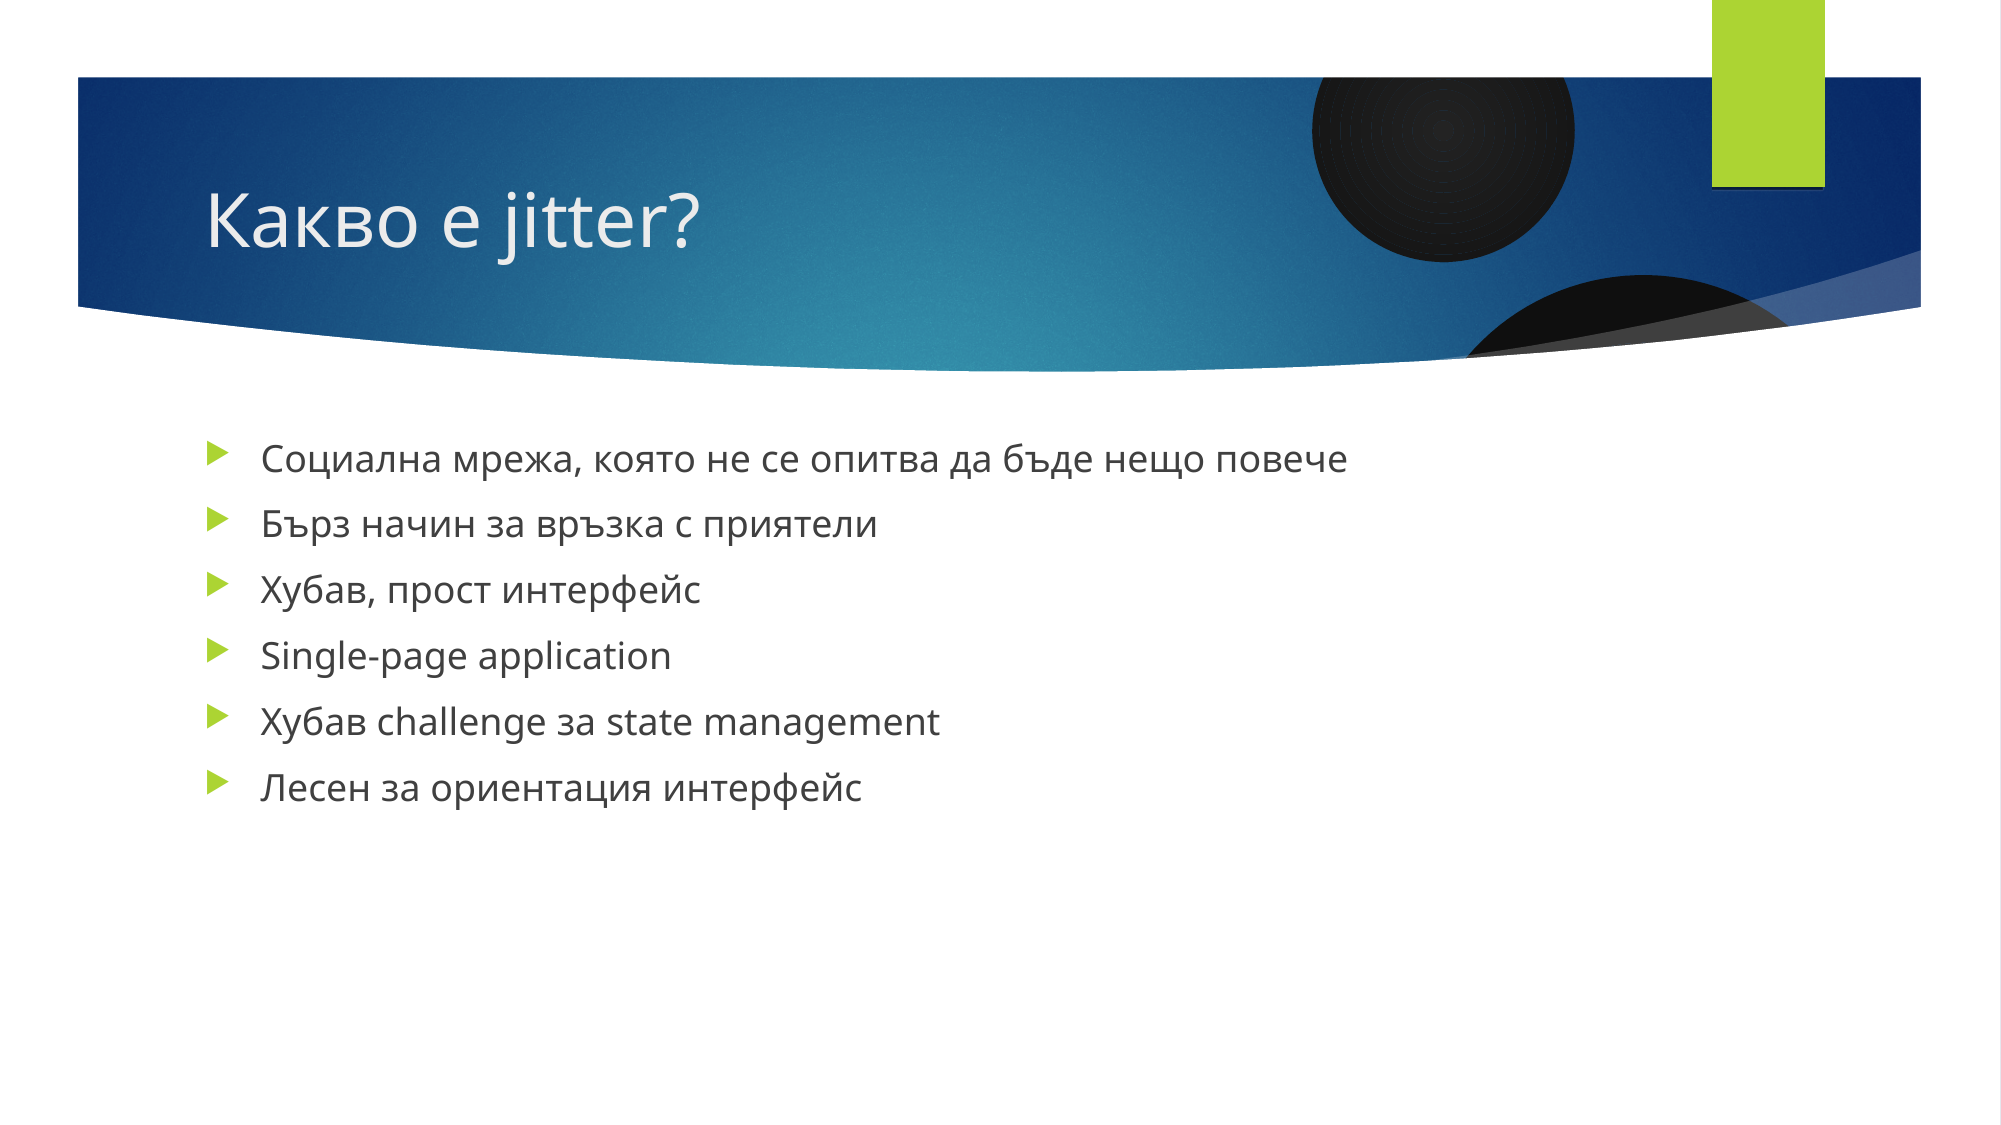

# Какво е jitter?
Социална мрежа, която не се опитва да бъде нещо повече
Бърз начин за връзка с приятели
Хубав, прост интерфейс
Single-page application
Хубав challenge за state management
Лесен за ориентация интерфейс